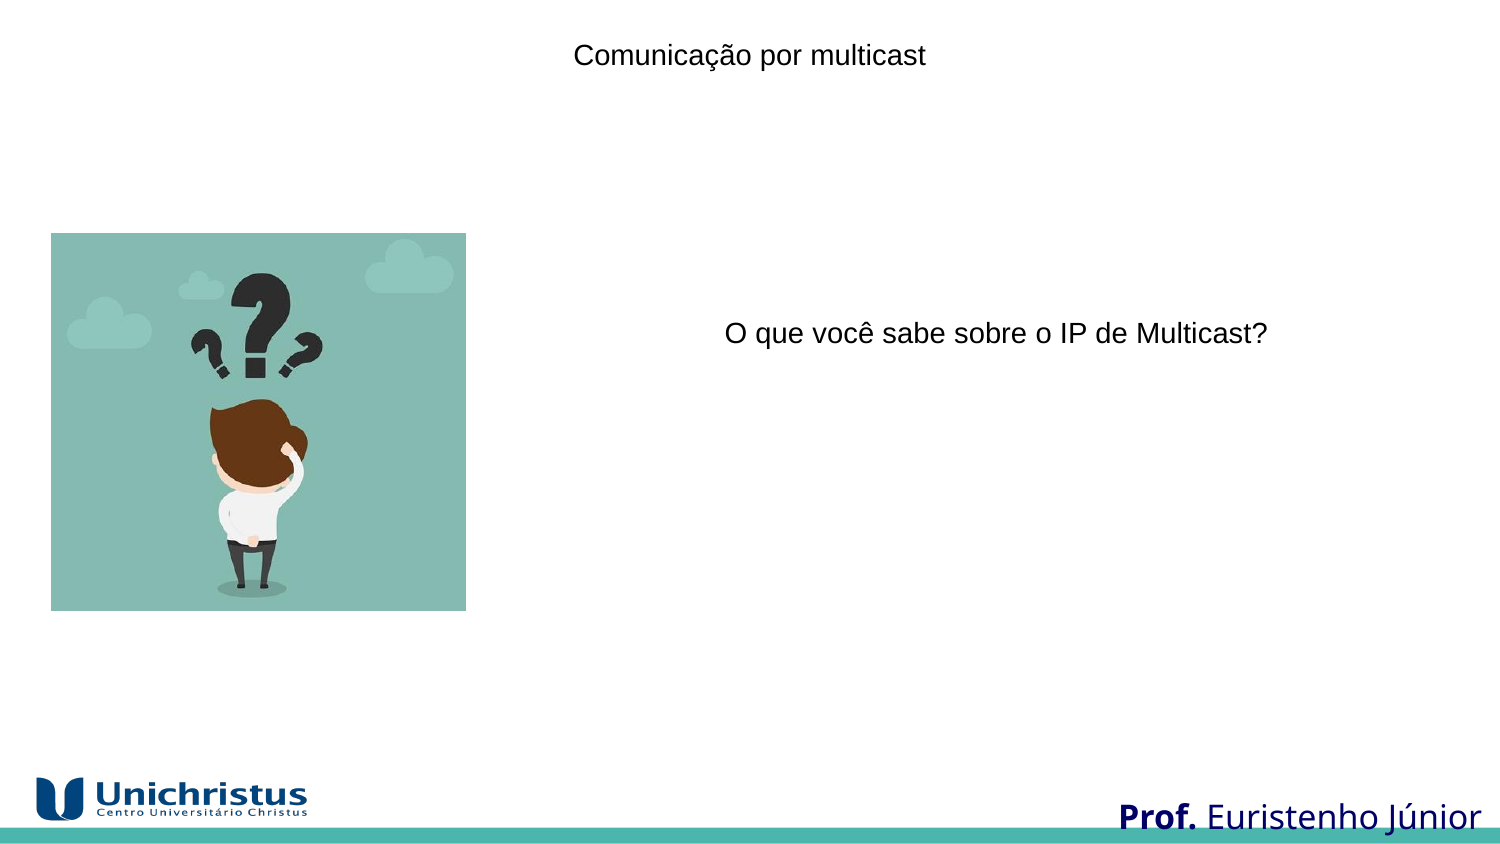

# Comunicação por multicast
O que você sabe sobre o IP de Multicast?